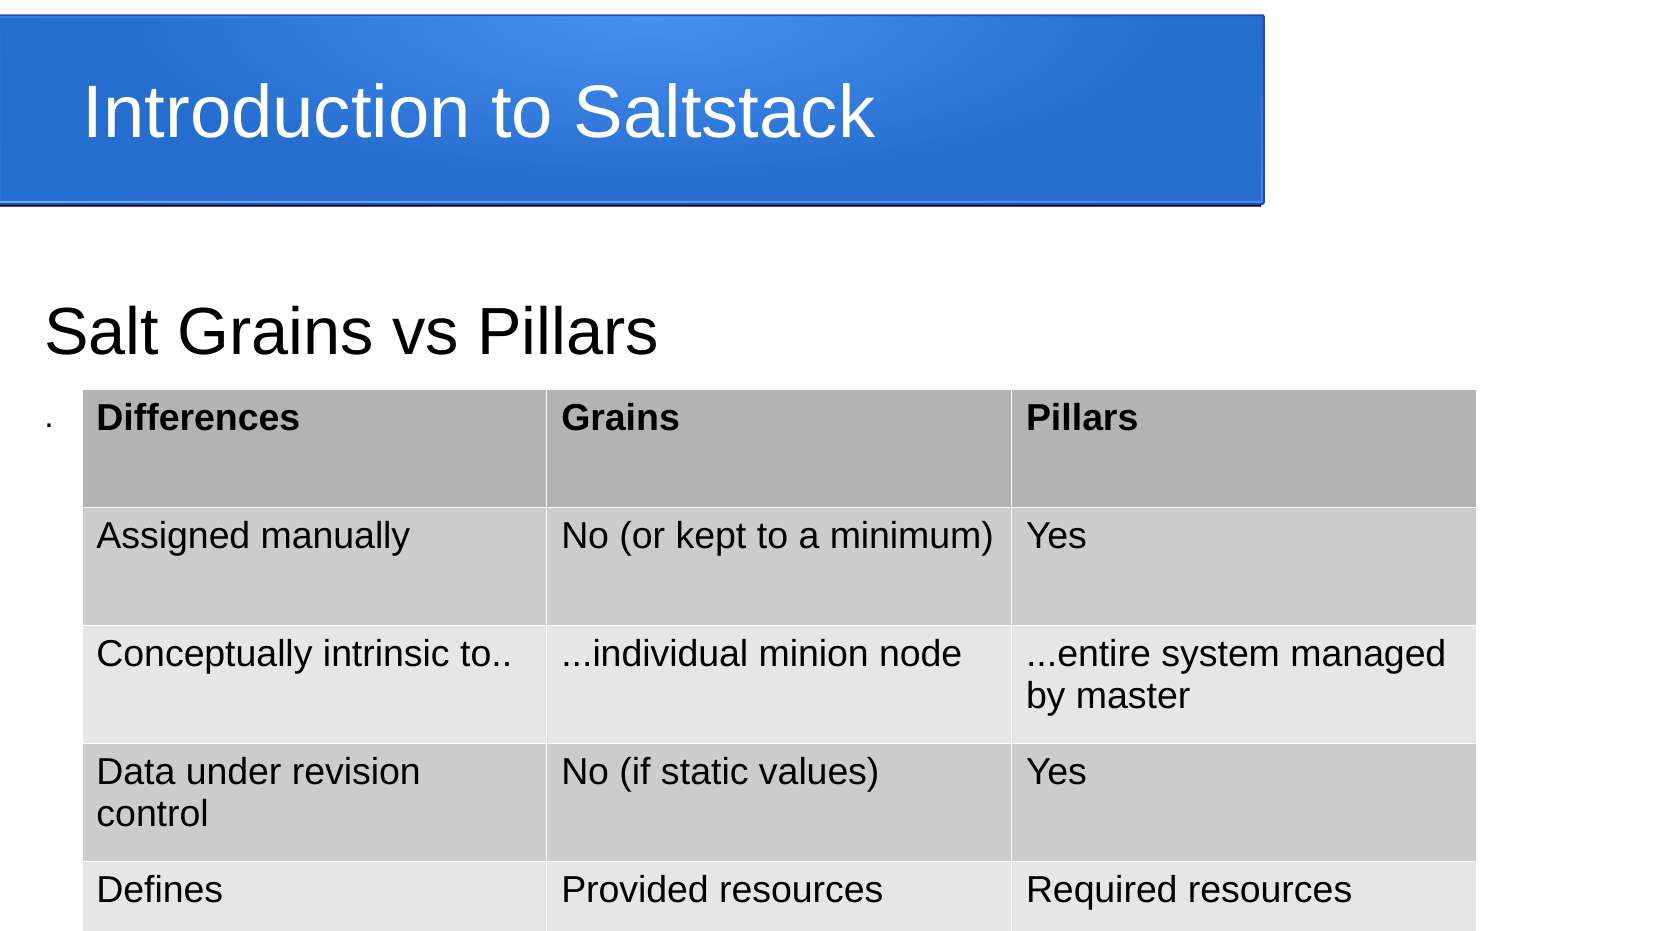

# Introduction to Saltstack
Salt Grains vs Pillars
.
| Differences | Grains | Pillars |
| --- | --- | --- |
| Assigned manually | No (or kept to a minimum) | Yes |
| Conceptually intrinsic to.. | ...individual minion node | ...entire system managed by master |
| Data under revision control | No (if static values) | Yes |
| Defines | Provided resources | Required resources |